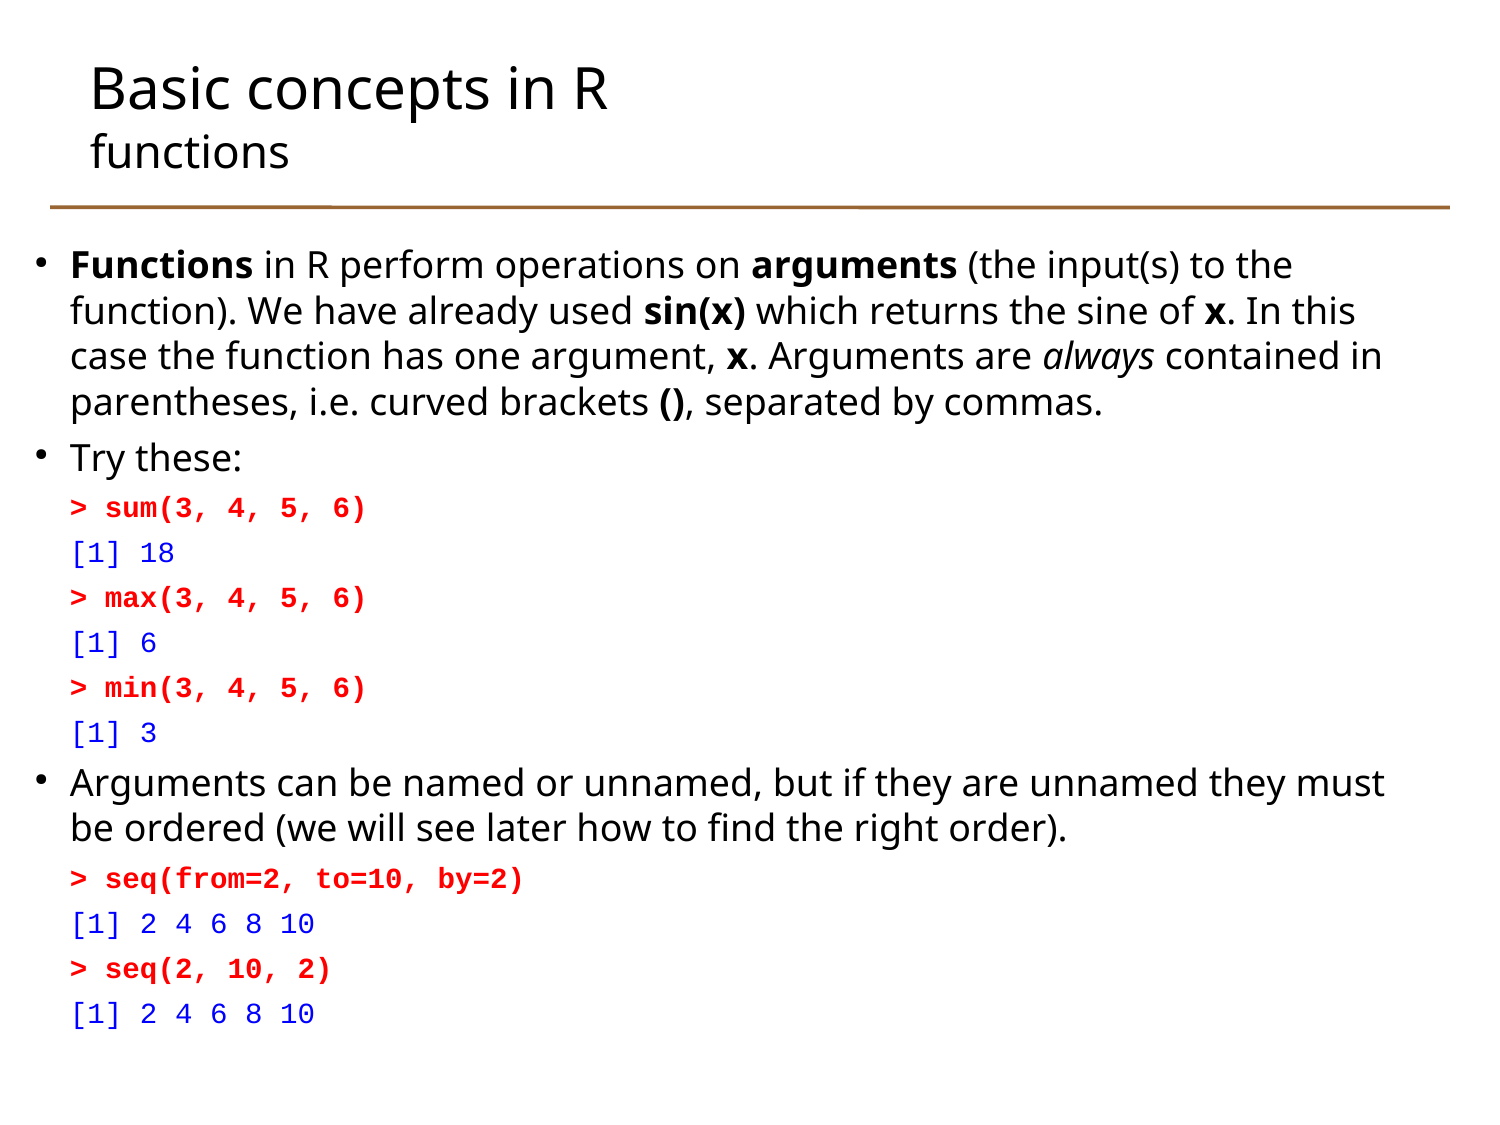

# Basic concepts in R functions
Functions in R perform operations on arguments (the input(s) to the function). We have already used sin(x) which returns the sine of x. In this case the function has one argument, x. Arguments are always contained in parentheses, i.e. curved brackets (), separated by commas.
Try these:
> sum(3, 4, 5, 6)
[1] 18
> max(3, 4, 5, 6)
[1] 6
> min(3, 4, 5, 6)
[1] 3
Arguments can be named or unnamed, but if they are unnamed they must be ordered (we will see later how to find the right order).
> seq(from=2, to=10, by=2)
[1] 2 4 6 8 10
> seq(2, 10, 2)
[1] 2 4 6 8 10